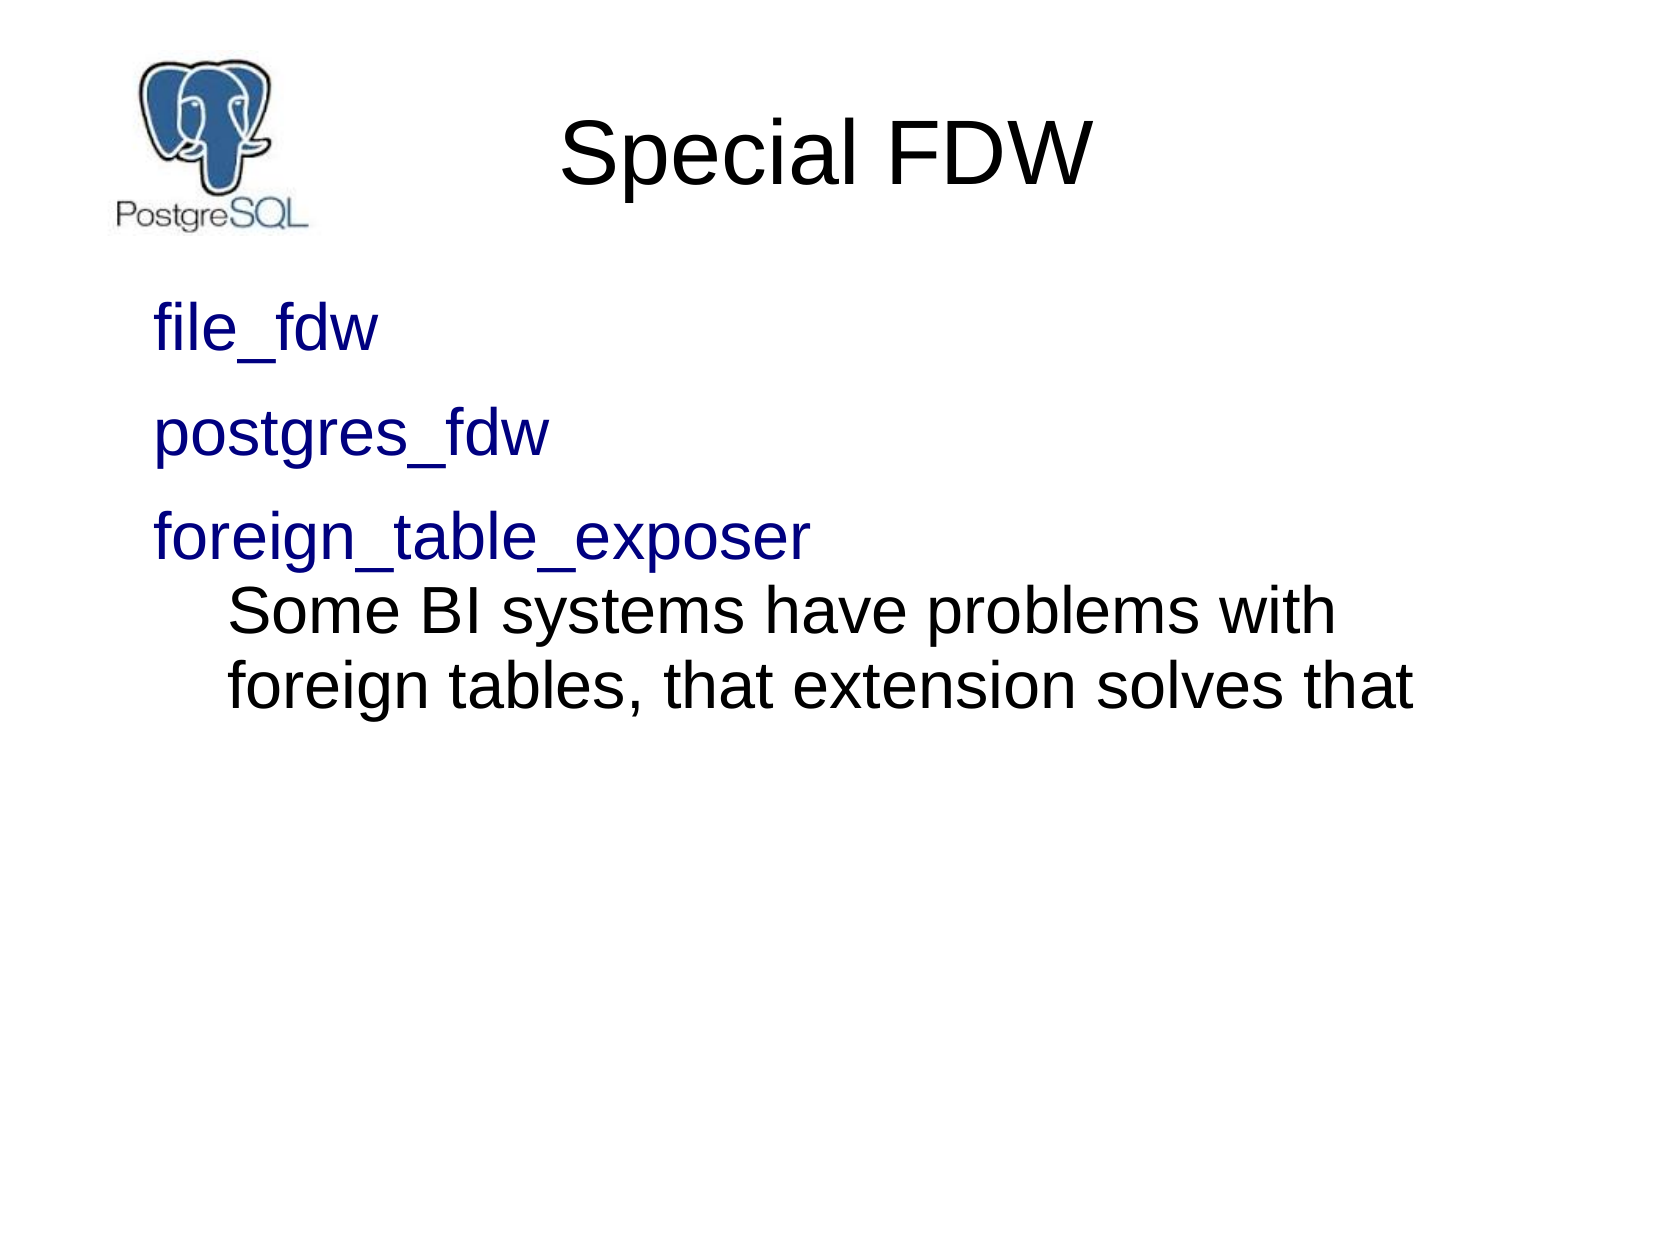

# Special FDW
file_fdw
postgres_fdw
foreign_table_exposer
	Some BI systems have problems with
	foreign	tables, that extension solves that